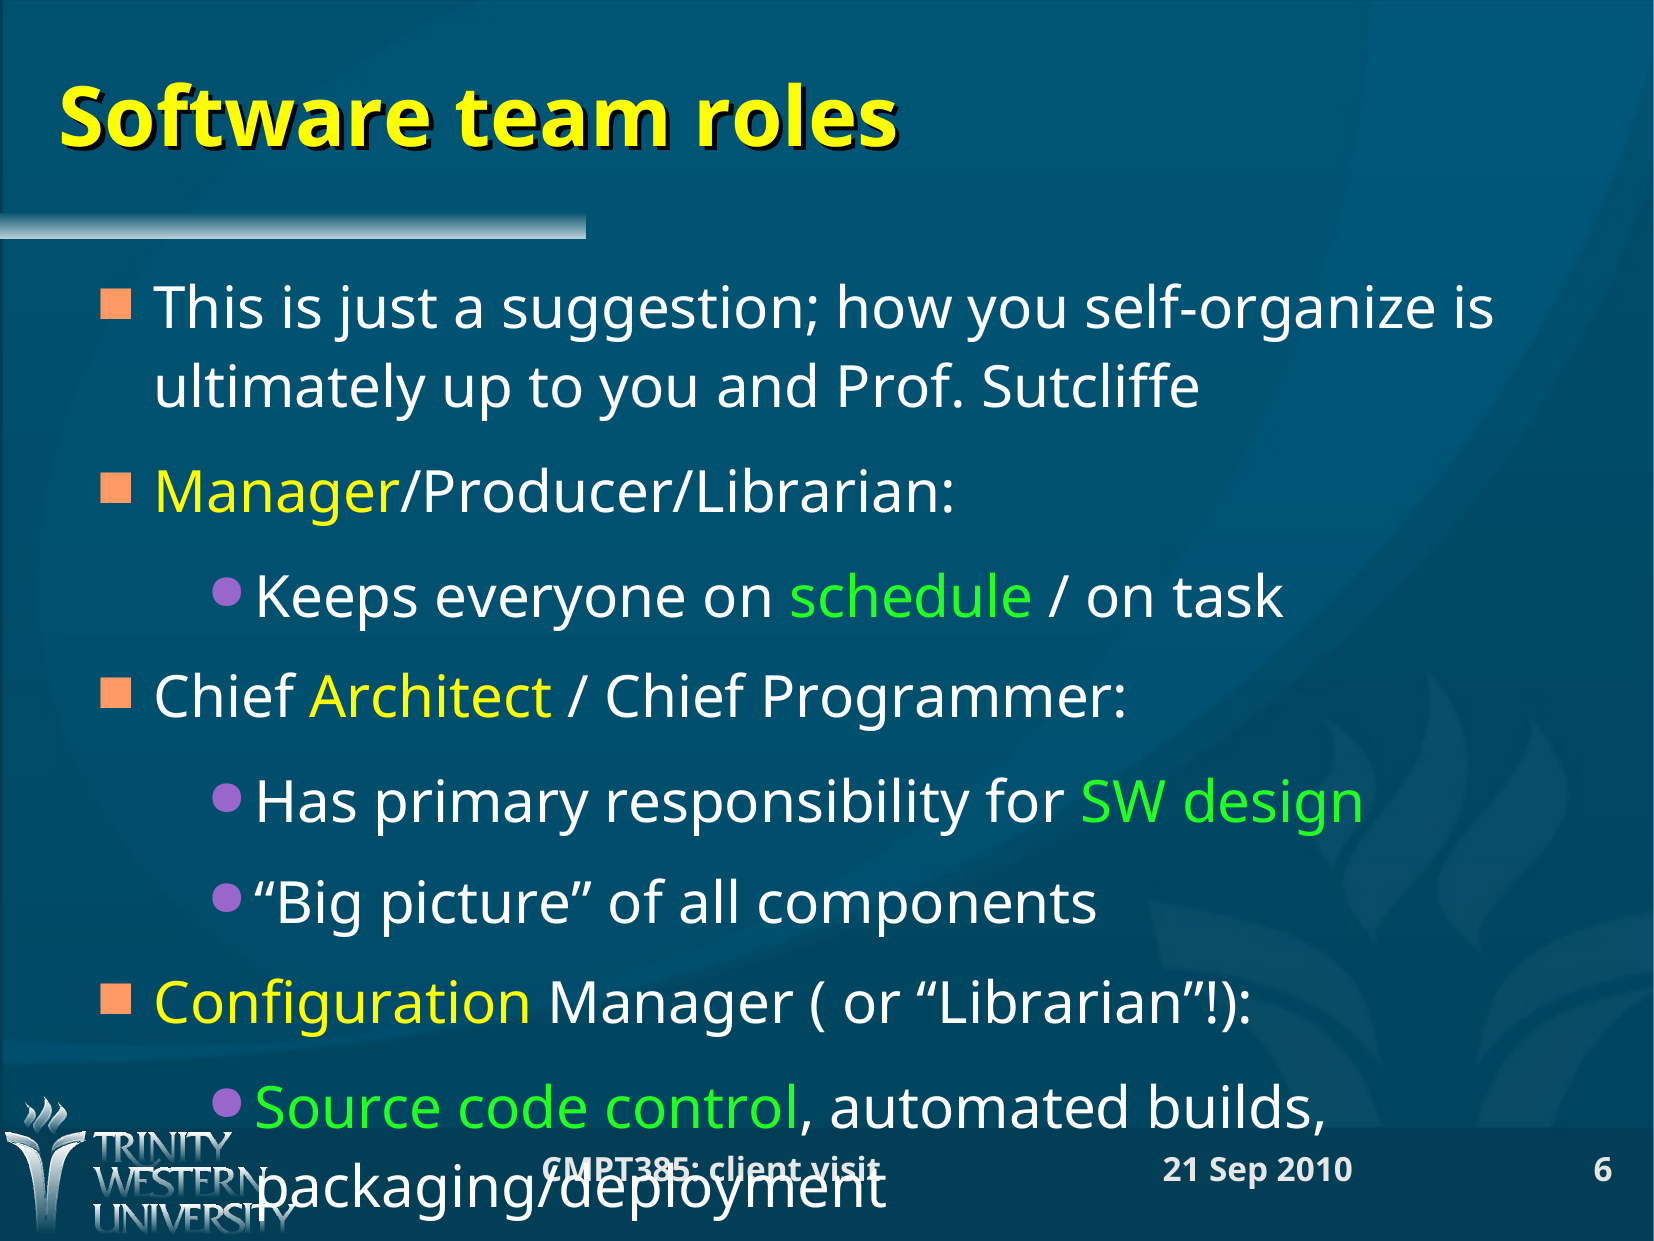

# Software team roles
This is just a suggestion; how you self-organize is ultimately up to you and Prof. Sutcliffe
Manager/Producer/Librarian:
Keeps everyone on schedule / on task
Chief Architect / Chief Programmer:
Has primary responsibility for SW design
“Big picture” of all components
Configuration Manager ( or “Librarian”!):
Source code control, automated builds, packaging/deployment
CMPT385: client visit
21 Sep 2010
6